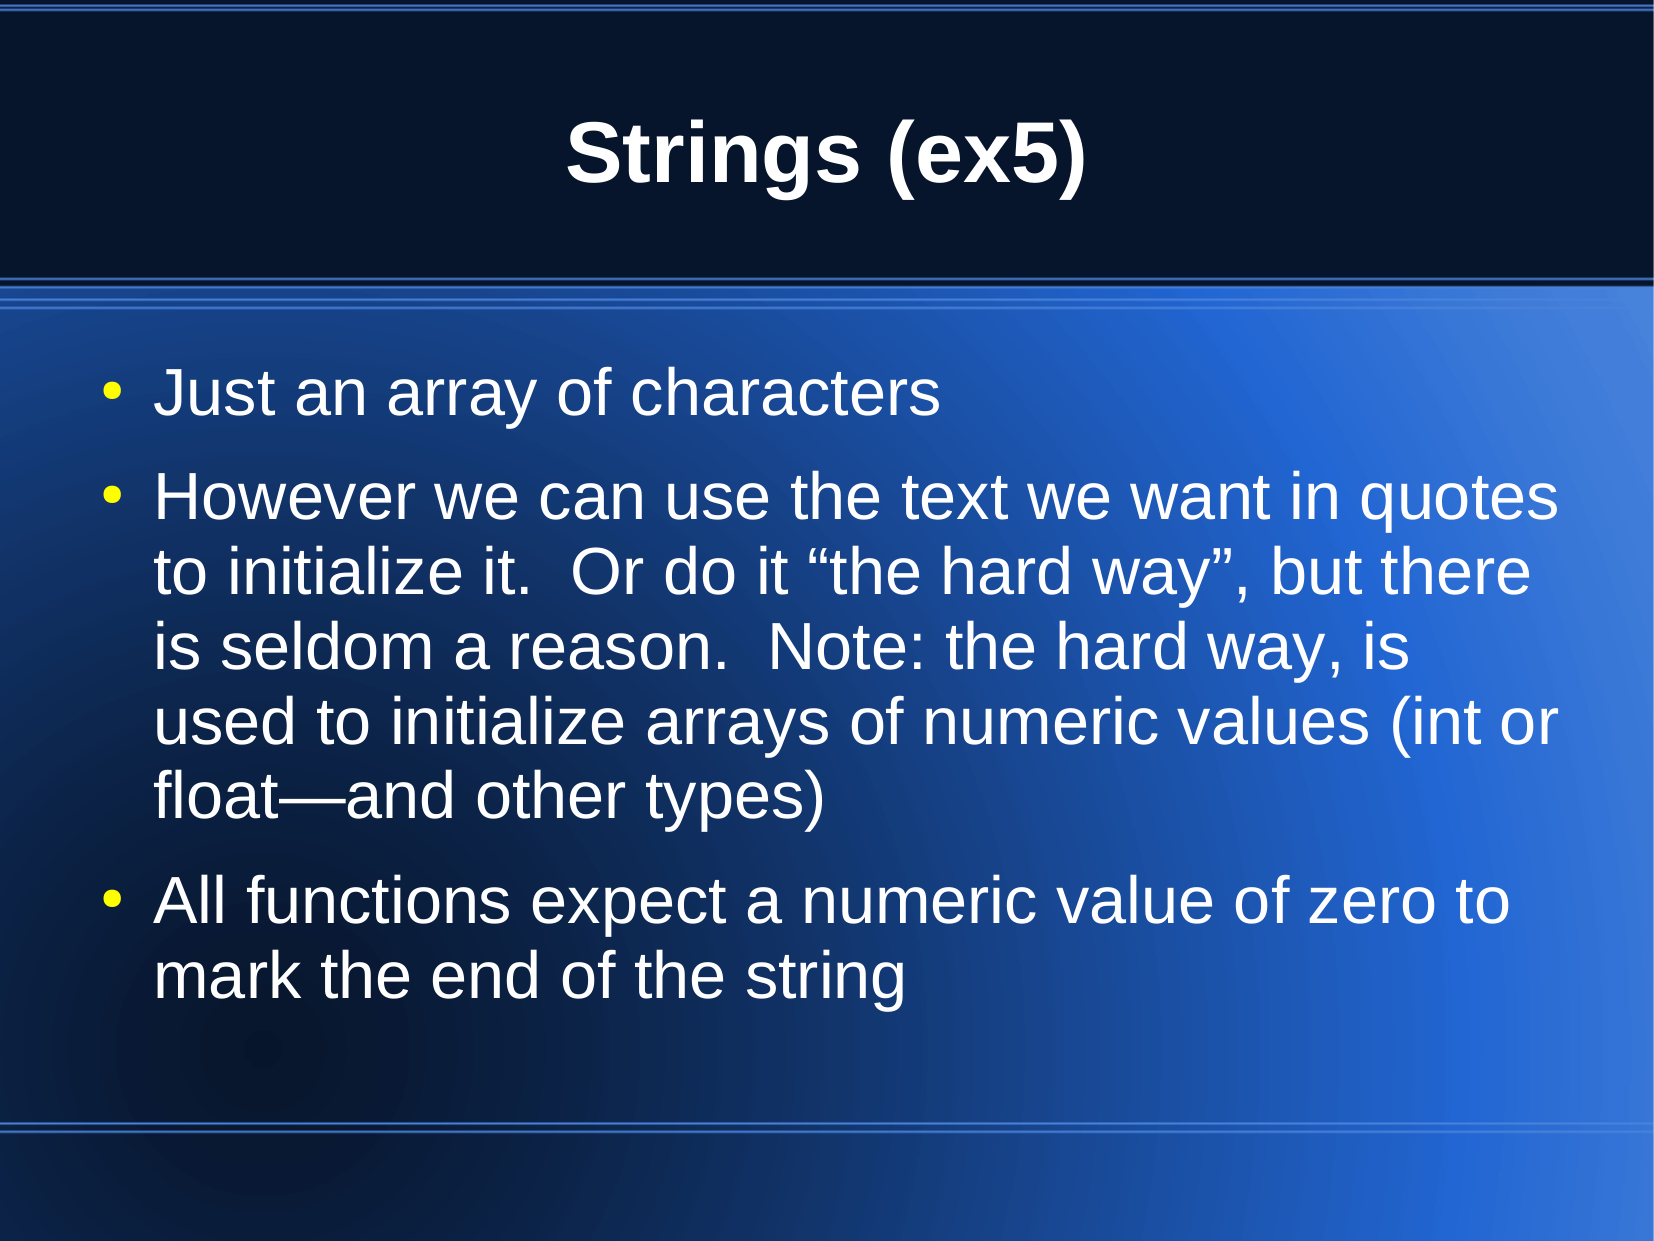

# Strings (ex5)
Just an array of characters
However we can use the text we want in quotes to initialize it. Or do it “the hard way”, but there is seldom a reason. Note: the hard way, is used to initialize arrays of numeric values (int or float—and other types)
All functions expect a numeric value of zero to mark the end of the string